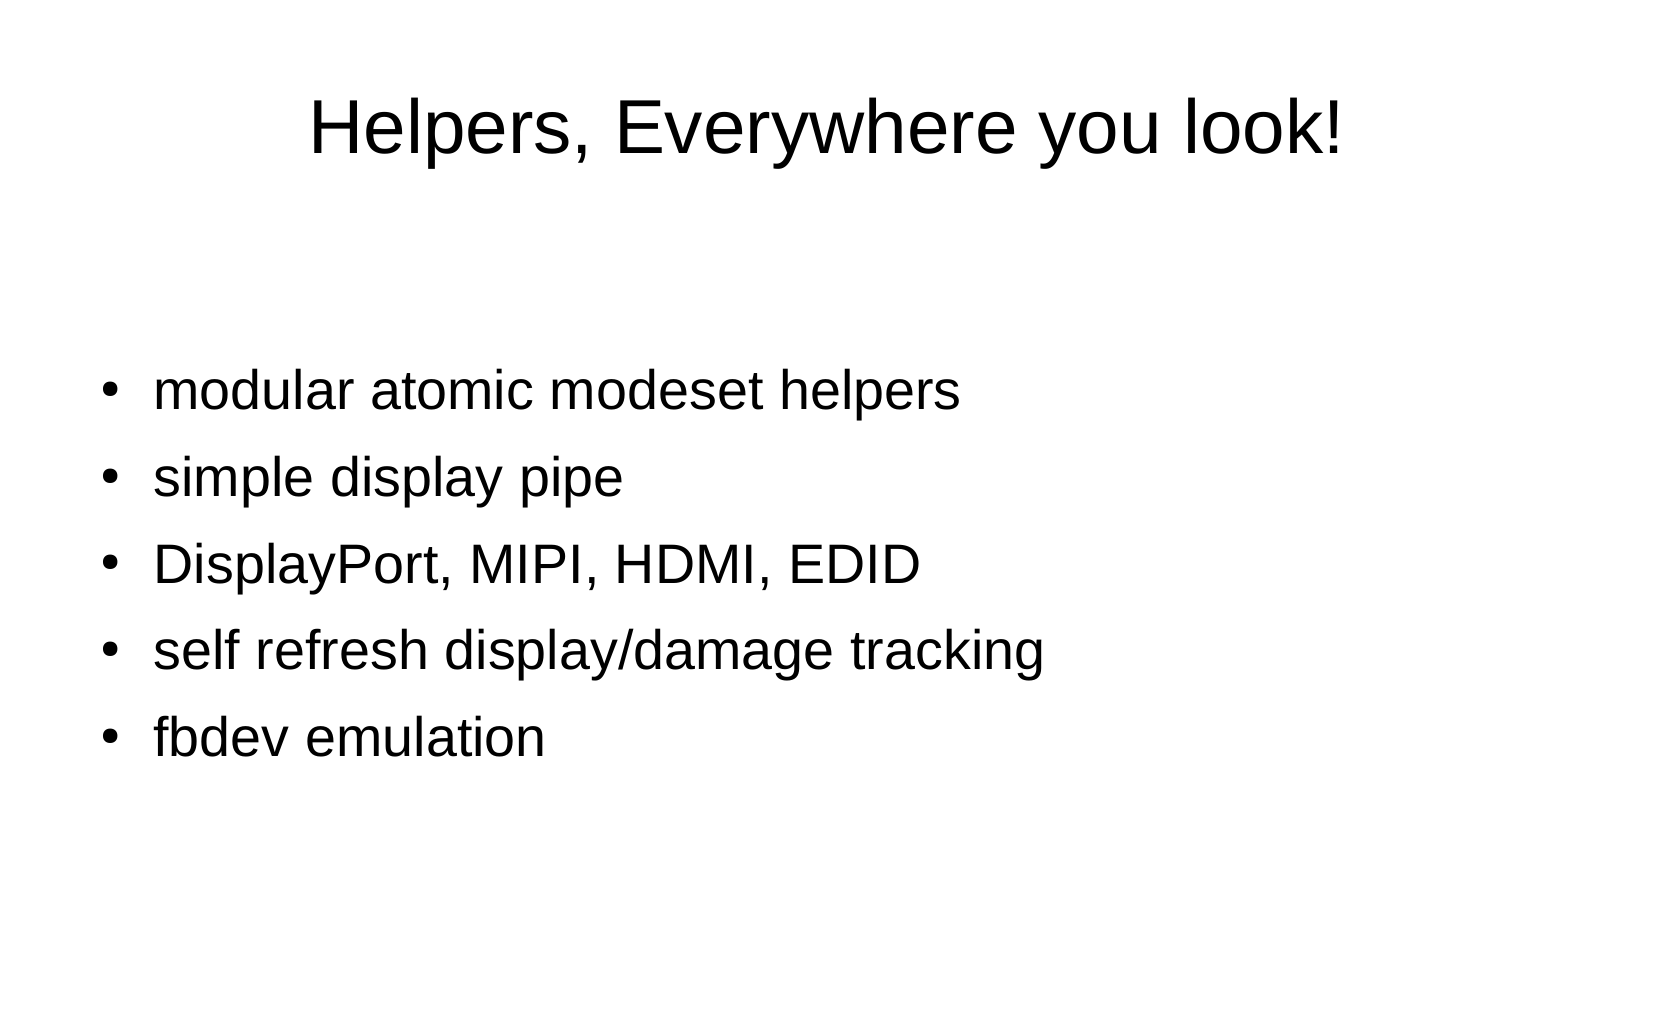

# Helpers, Everywhere you look!
modular atomic modeset helpers
simple display pipe
DisplayPort, MIPI, HDMI, EDID
self refresh display/damage tracking
fbdev emulation